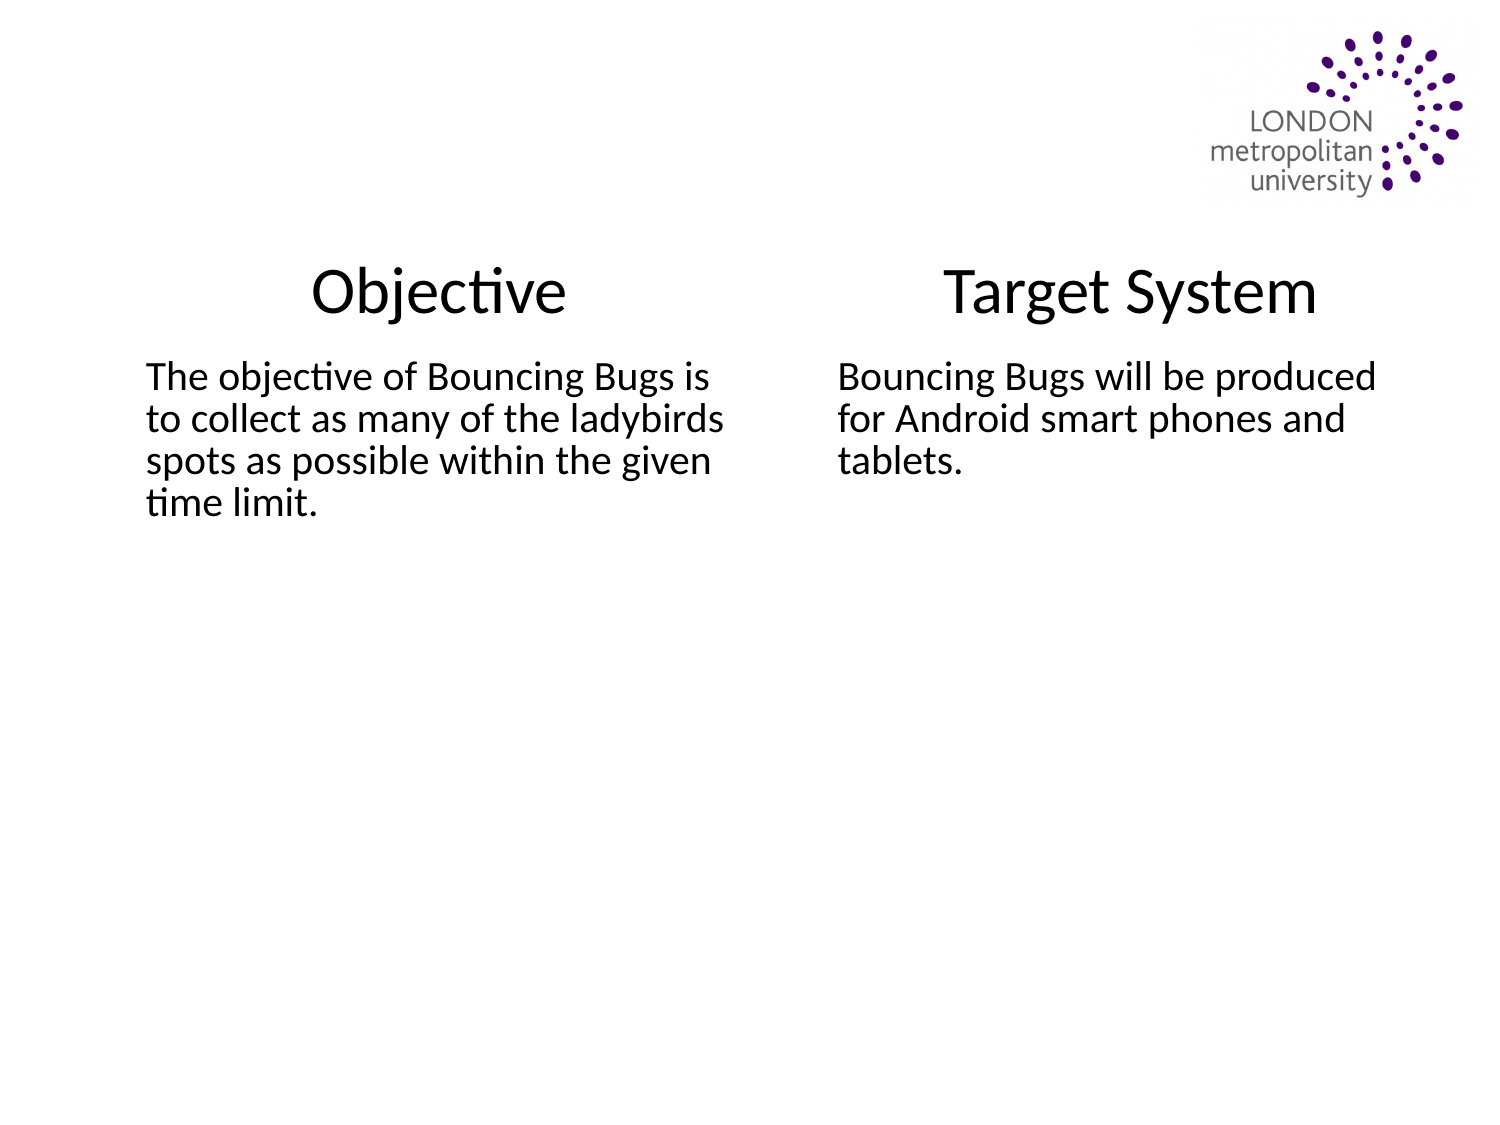

# Objective
The objective of Bouncing Bugs is to collect as many of the ladybirds spots as possible within the given time limit.
Target System
Bouncing Bugs will be produced for Android smart phones and tablets.